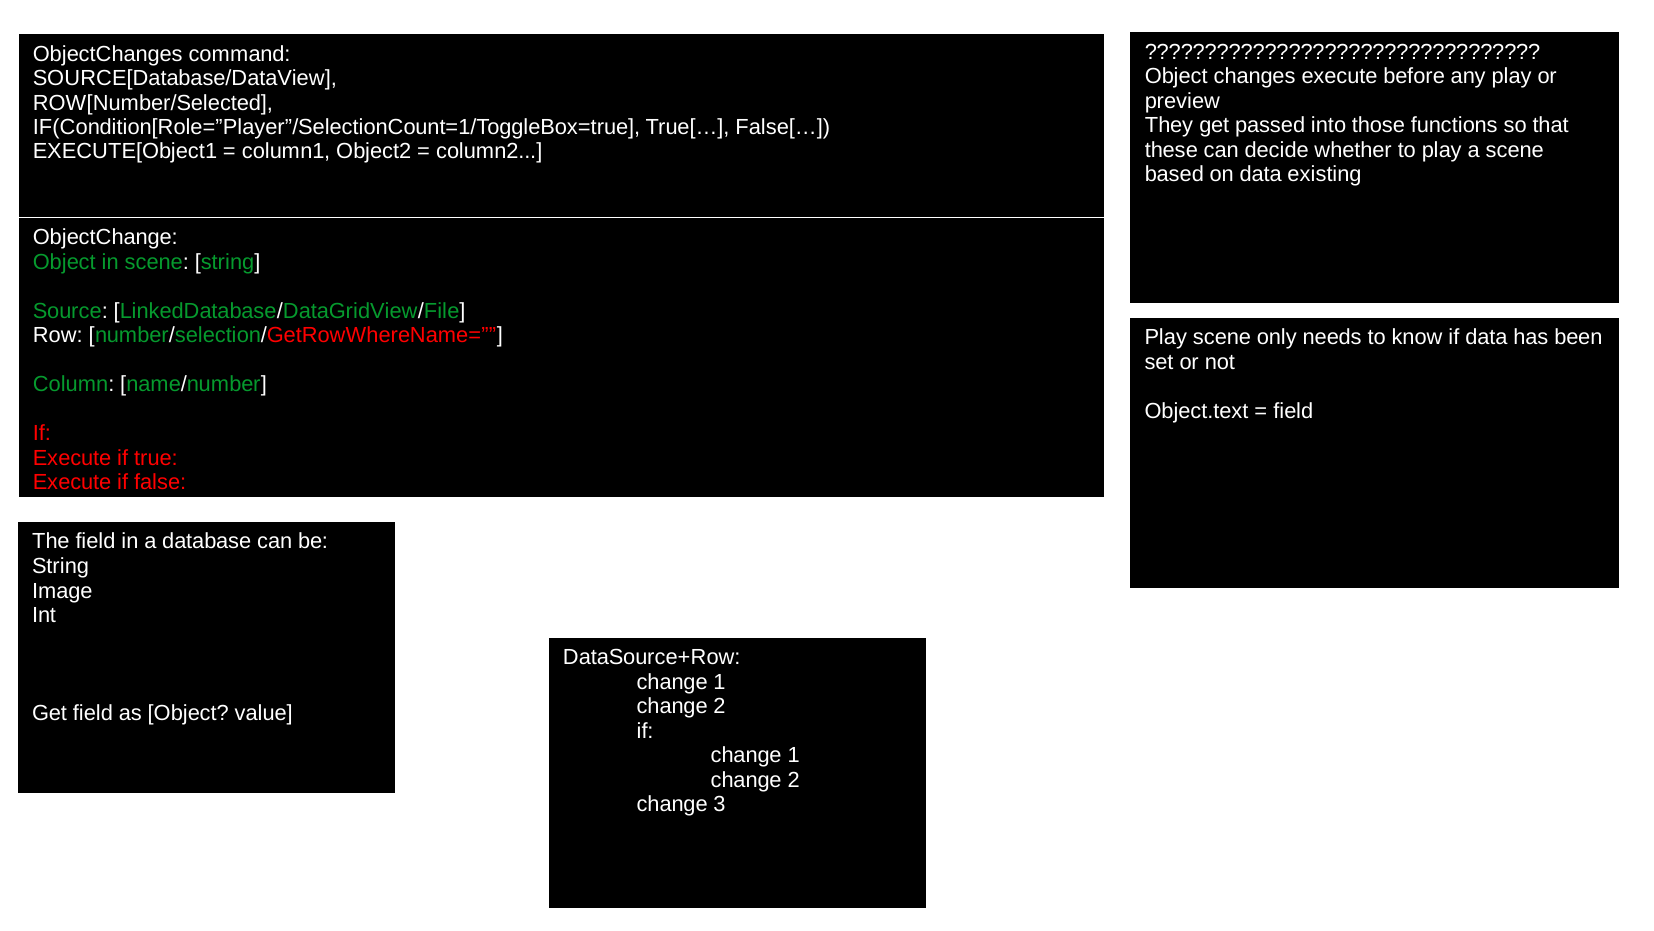

?????????????????????????????????
Object changes execute before any play or preview
They get passed into those functions so that these can decide whether to play a scene based on data existing
ObjectChanges command:
SOURCE[Database/DataView],
ROW[Number/Selected],
IF(Condition[Role=”Player”/SelectionCount=1/ToggleBox=true], True[…], False[…])
EXECUTE[Object1 = column1, Object2 = column2...]
ObjectChange:
Object in scene: [string]
Source: [LinkedDatabase/DataGridView/File]
Row: [number/selection/GetRowWhereName=””]
Column: [name/number]
If:
Execute if true:
Execute if false:
Play scene only needs to know if data has been set or not
Object.text = field
The field in a database can be:
String
Image
Int
Get field as [Object? value]
DataSource+Row:
	change 1
	change 2
	if:
		change 1
		change 2
	change 3